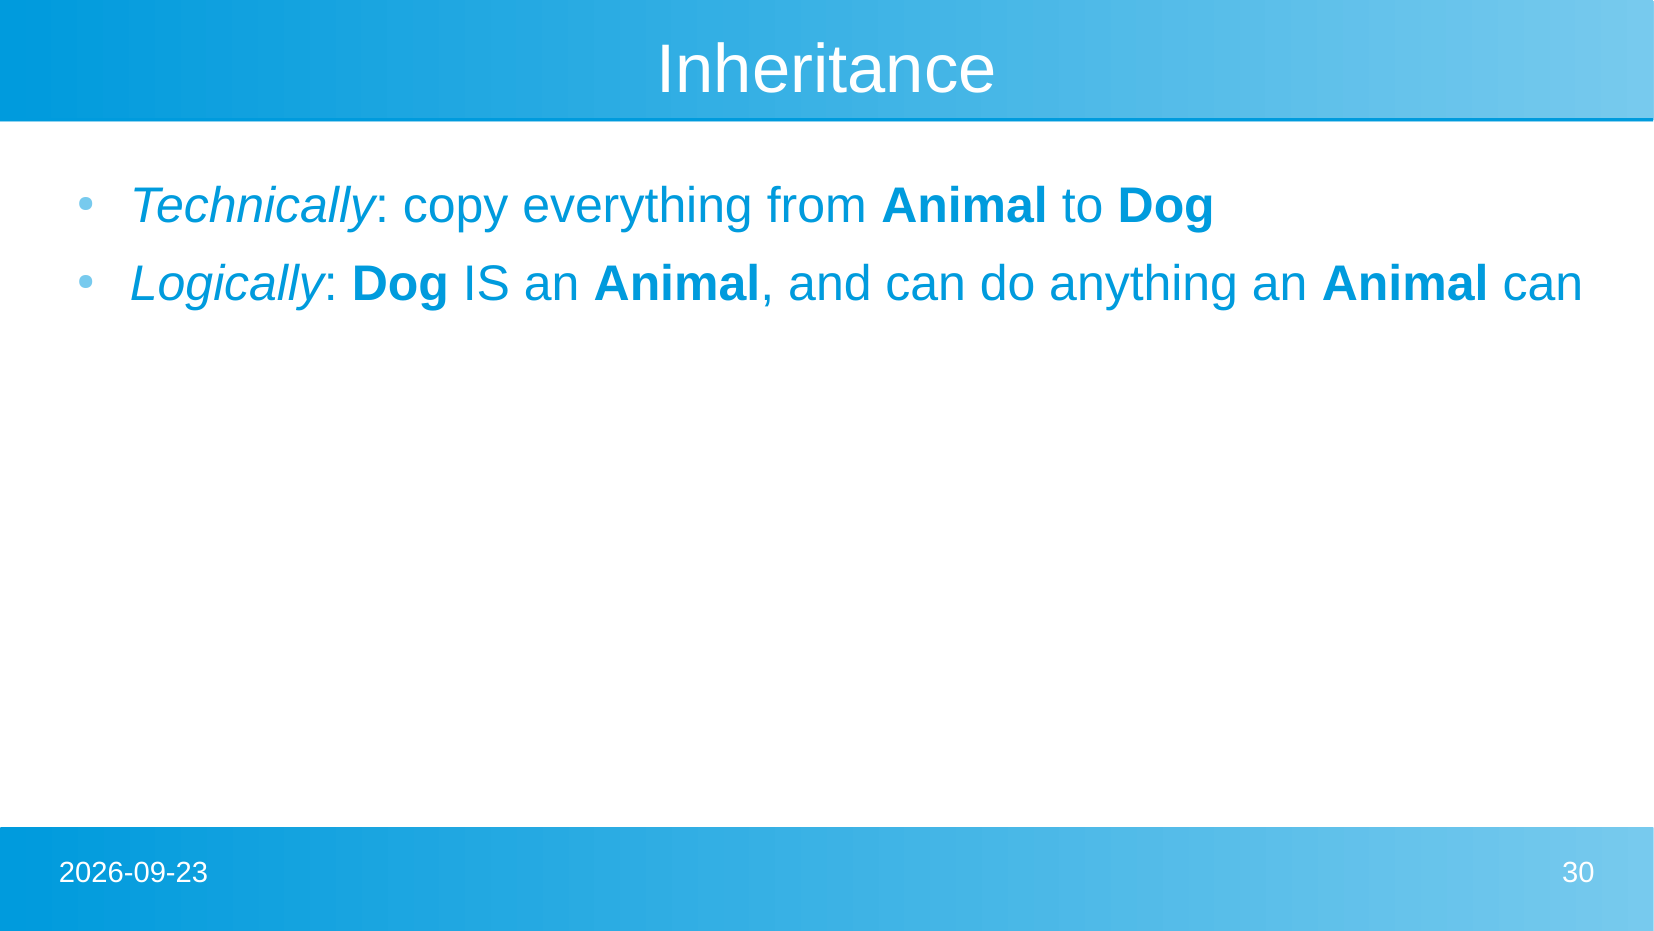

# Inheritance
Technically: copy everything from Animal to Dog
Logically: Dog IS an Animal, and can do anything an Animal can
30